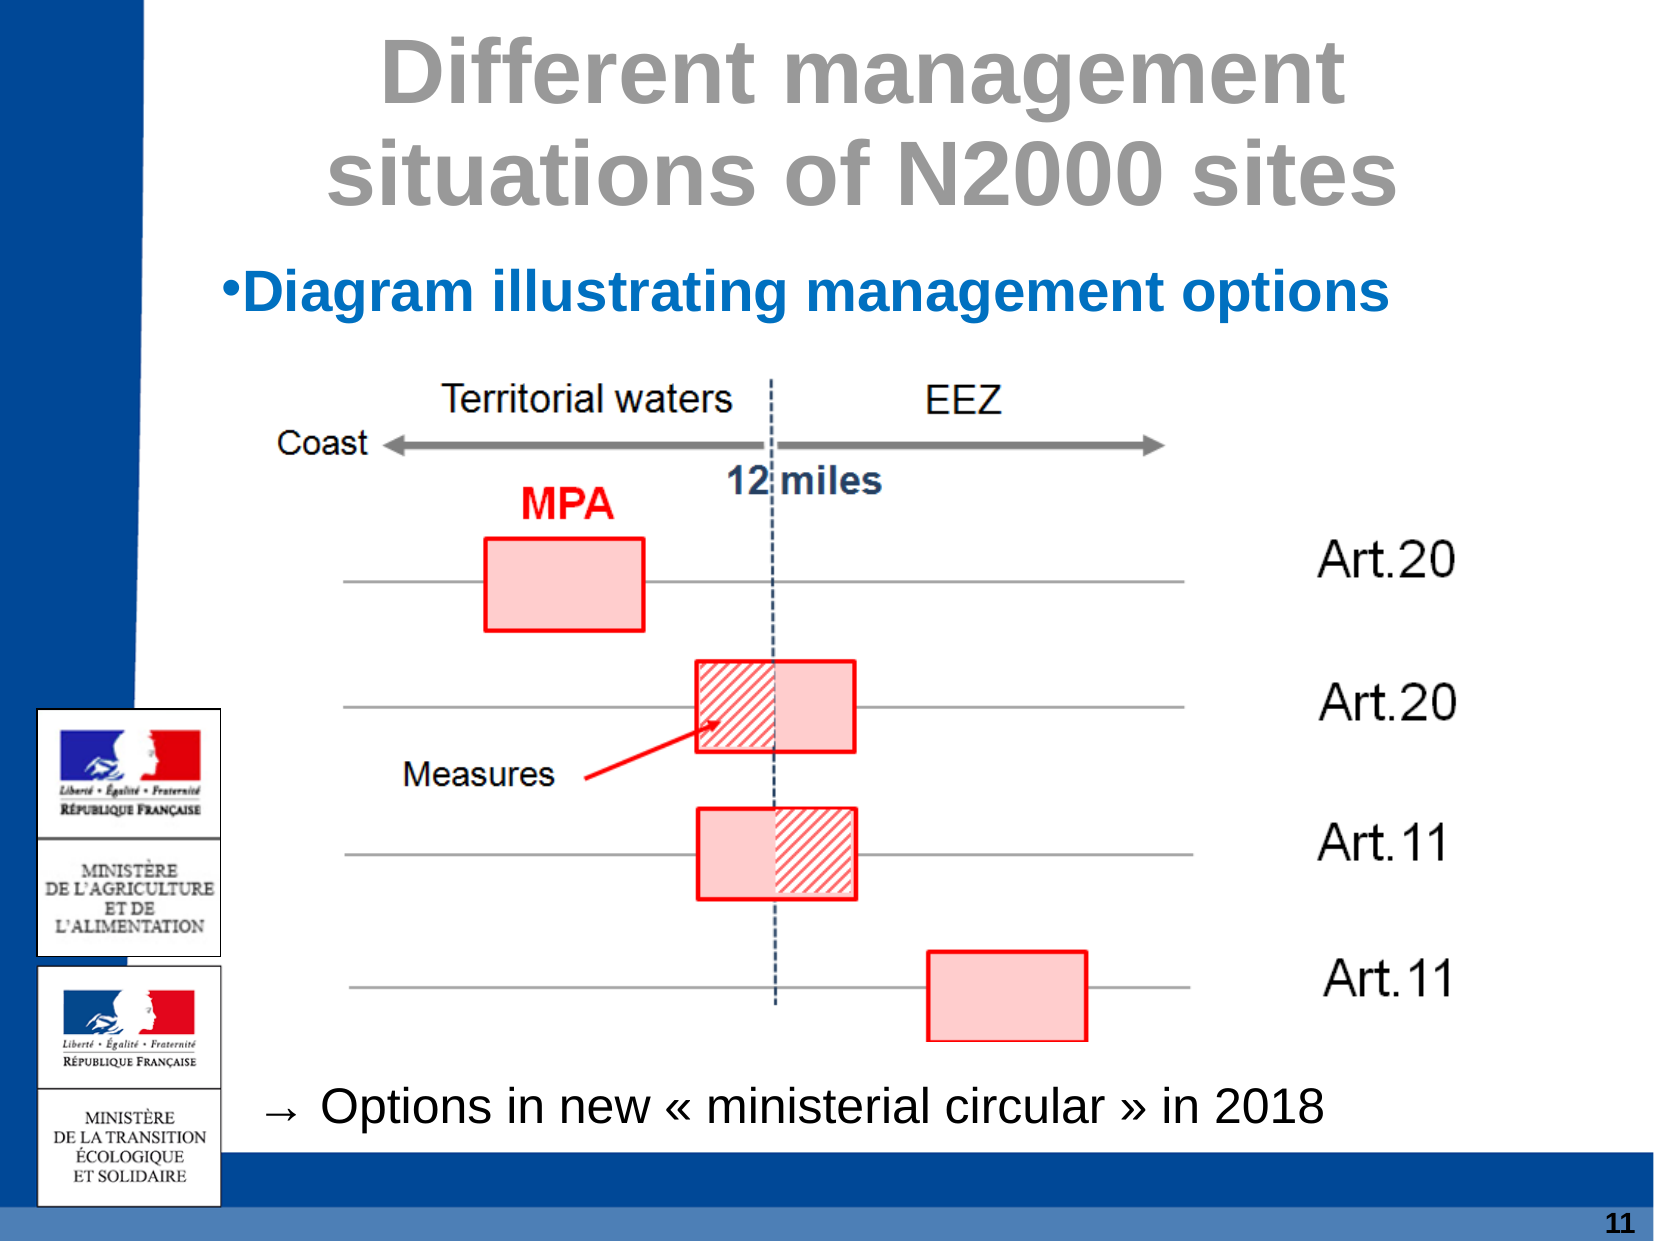

# Different management situations of N2000 sites
Diagram illustrating management options
→ Options in new « ministerial circular » in 2018